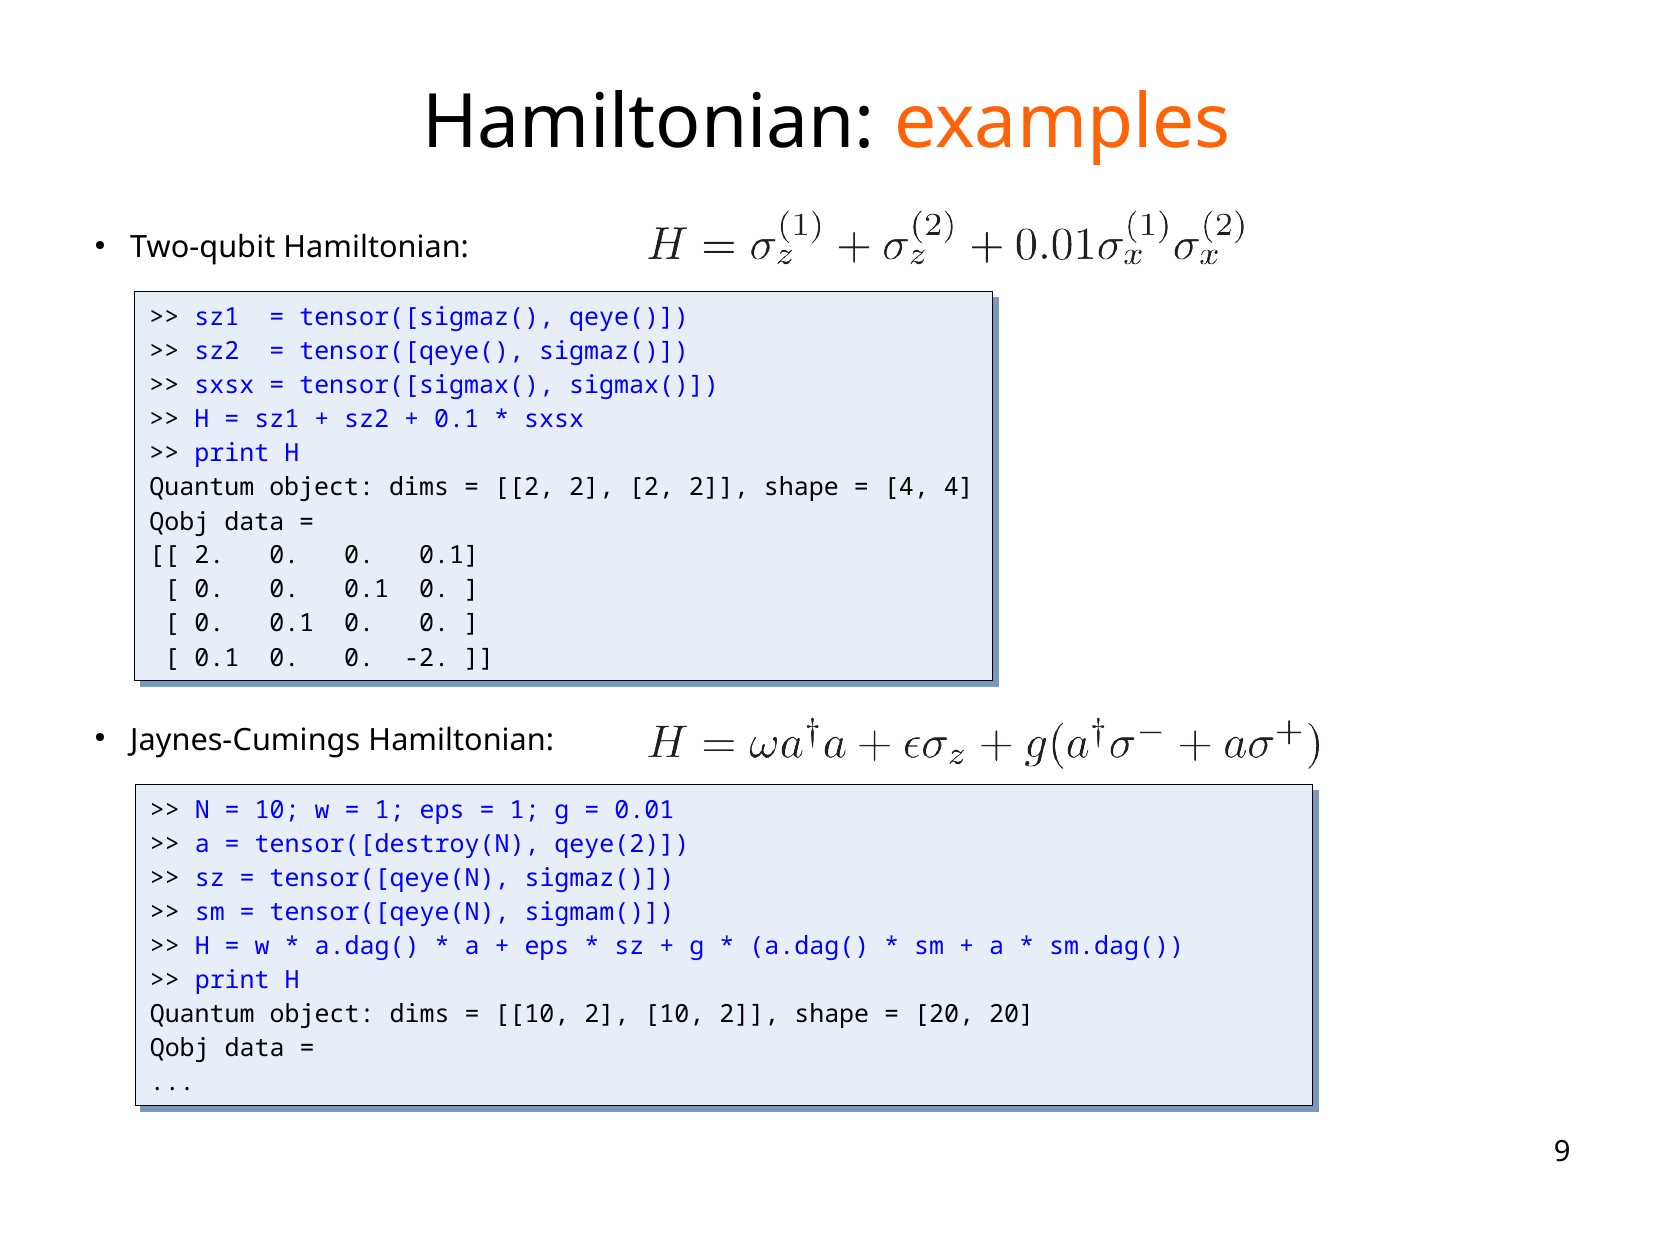

# Hamiltonian: examples
Two-qubit Hamiltonian:
Jaynes-Cumings Hamiltonian:
>> sz1 = tensor([sigmaz(), qeye()])
>> sz2 = tensor([qeye(), sigmaz()])
>> sxsx = tensor([sigmax(), sigmax()])
>> H = sz1 + sz2 + 0.1 * sxsx
>> print H
Quantum object: dims = [[2, 2], [2, 2]], shape = [4, 4]
Qobj data =
[[ 2. 0. 0. 0.1]
 [ 0. 0. 0.1 0. ]
 [ 0. 0.1 0. 0. ]
 [ 0.1 0. 0. -2. ]]
>> N = 10; w = 1; eps = 1; g = 0.01
>> a = tensor([destroy(N), qeye(2)])
>> sz = tensor([qeye(N), sigmaz()])
>> sm = tensor([qeye(N), sigmam()])
>> H = w * a.dag() * a + eps * sz + g * (a.dag() * sm + a * sm.dag())
>> print H
Quantum object: dims = [[10, 2], [10, 2]], shape = [20, 20]
Qobj data =
...
9